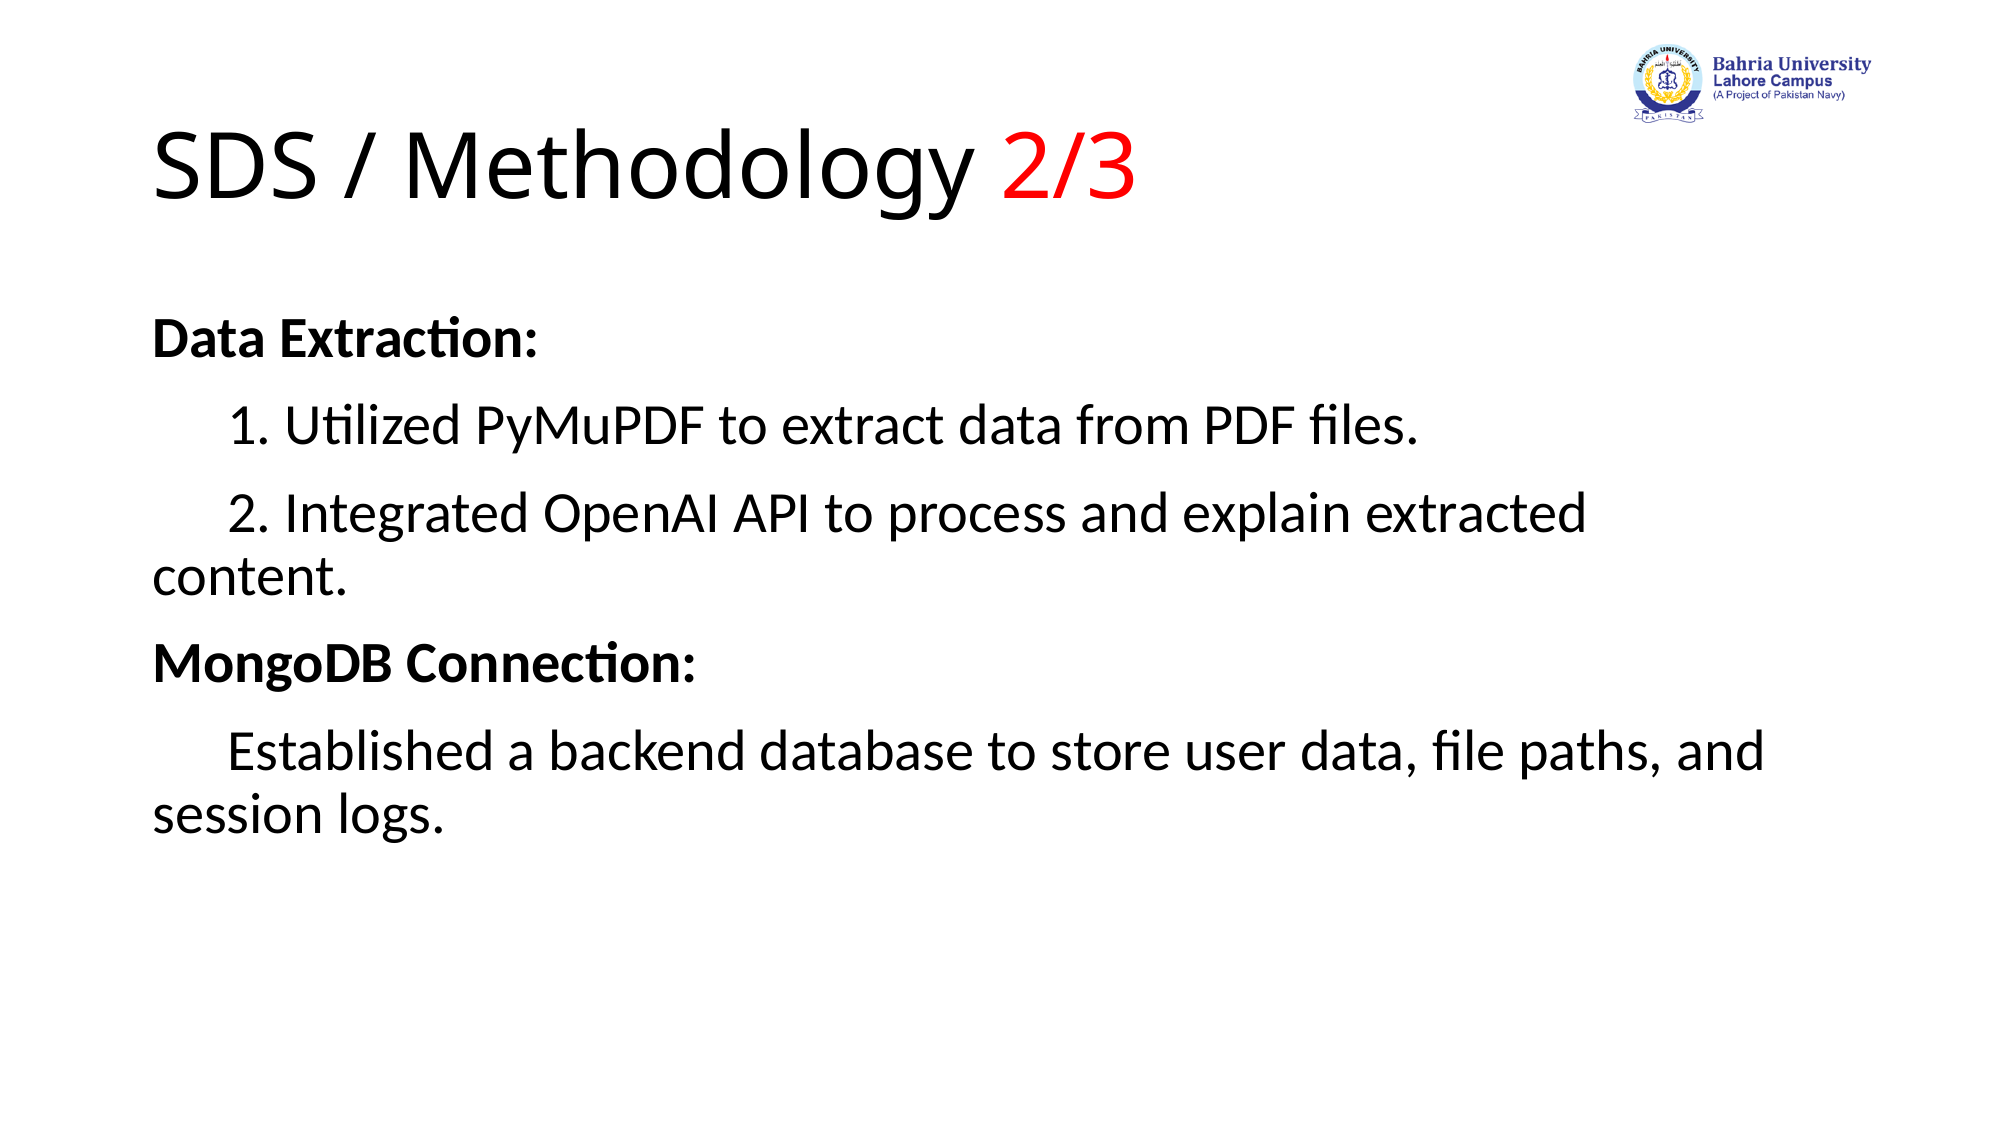

# SDS / Methodology 2/3
Data Extraction:
	1. Utilized PyMuPDF to extract data from PDF files.
	2. Integrated OpenAI API to process and explain extracted 	content.
MongoDB Connection:
	Established a backend database to store user data, file paths, and 	session logs.